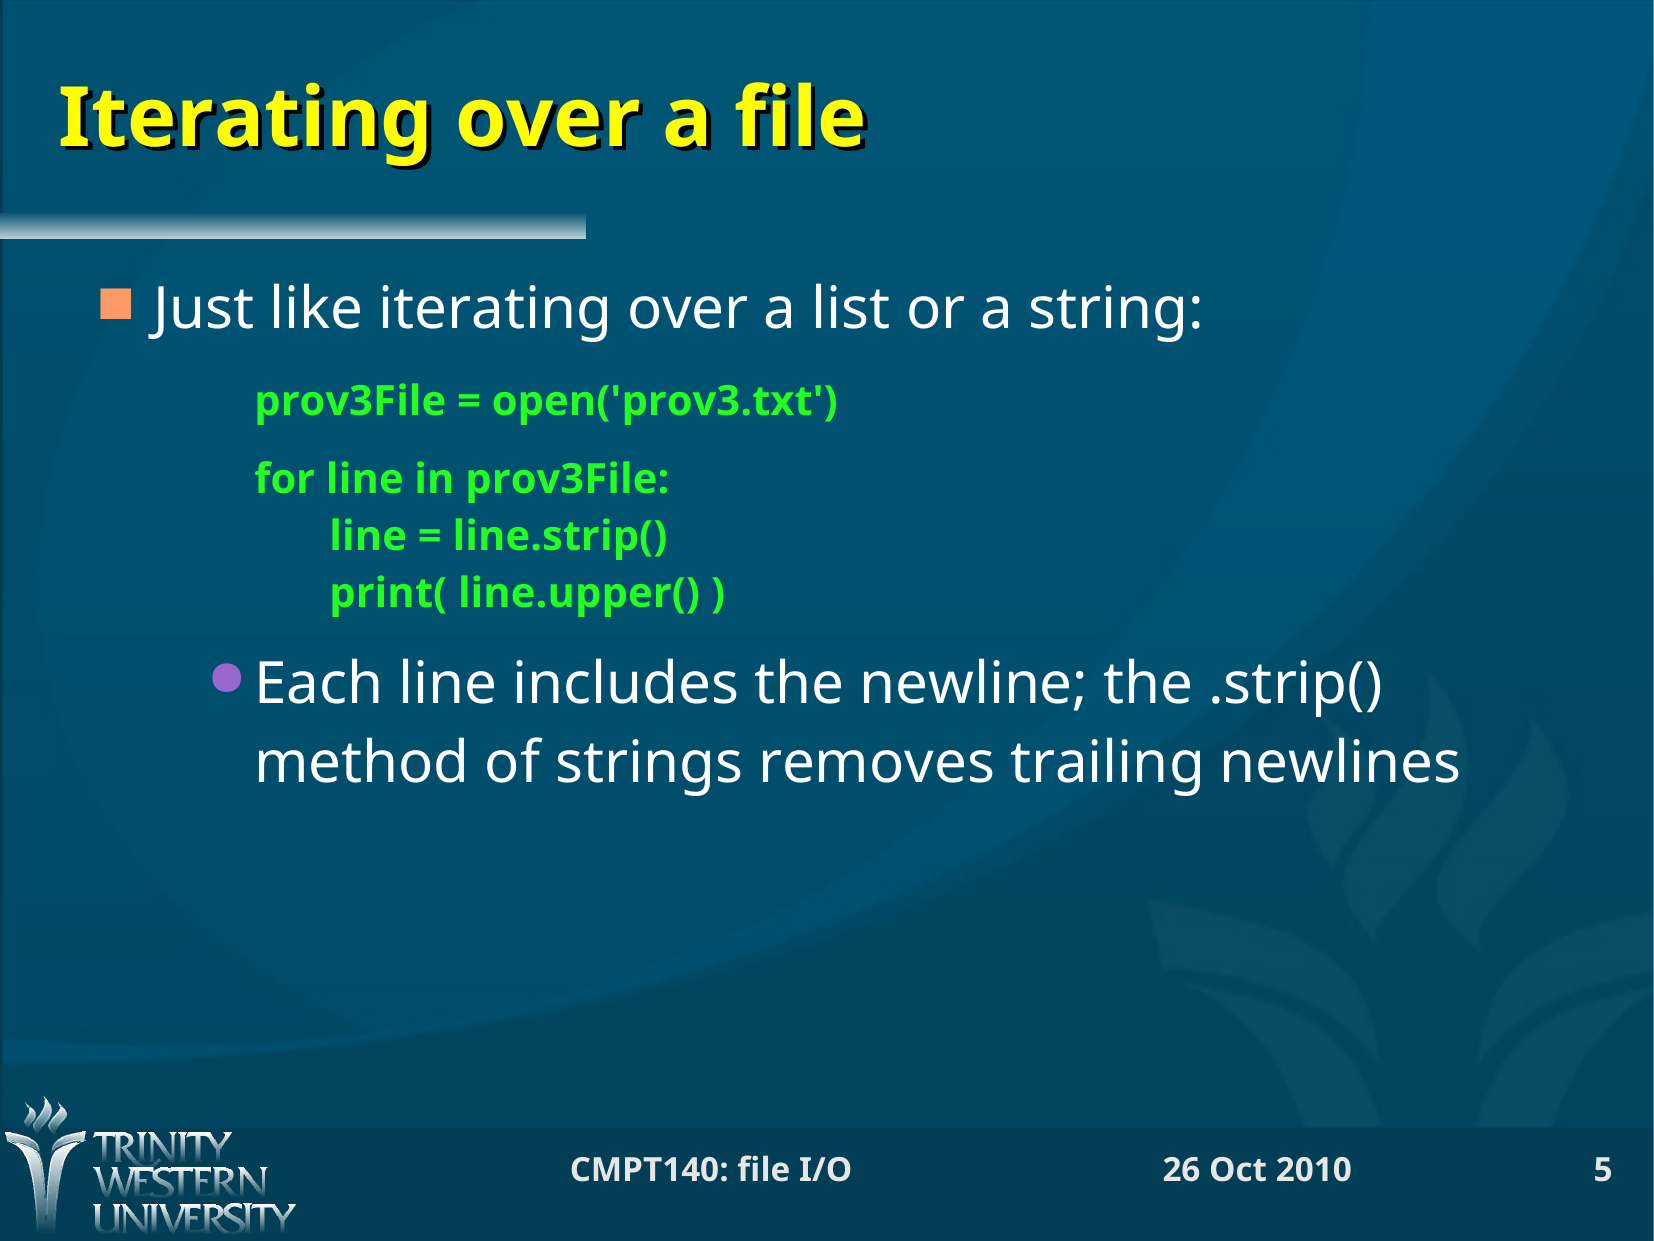

# Iterating over a file
Just like iterating over a list or a string:
prov3File = open('prov3.txt')
for line in prov3File:
	line = line.strip()
	print( line.upper() )
Each line includes the newline; the .strip() method of strings removes trailing newlines
CMPT140: file I/O
26 Oct 2010
5